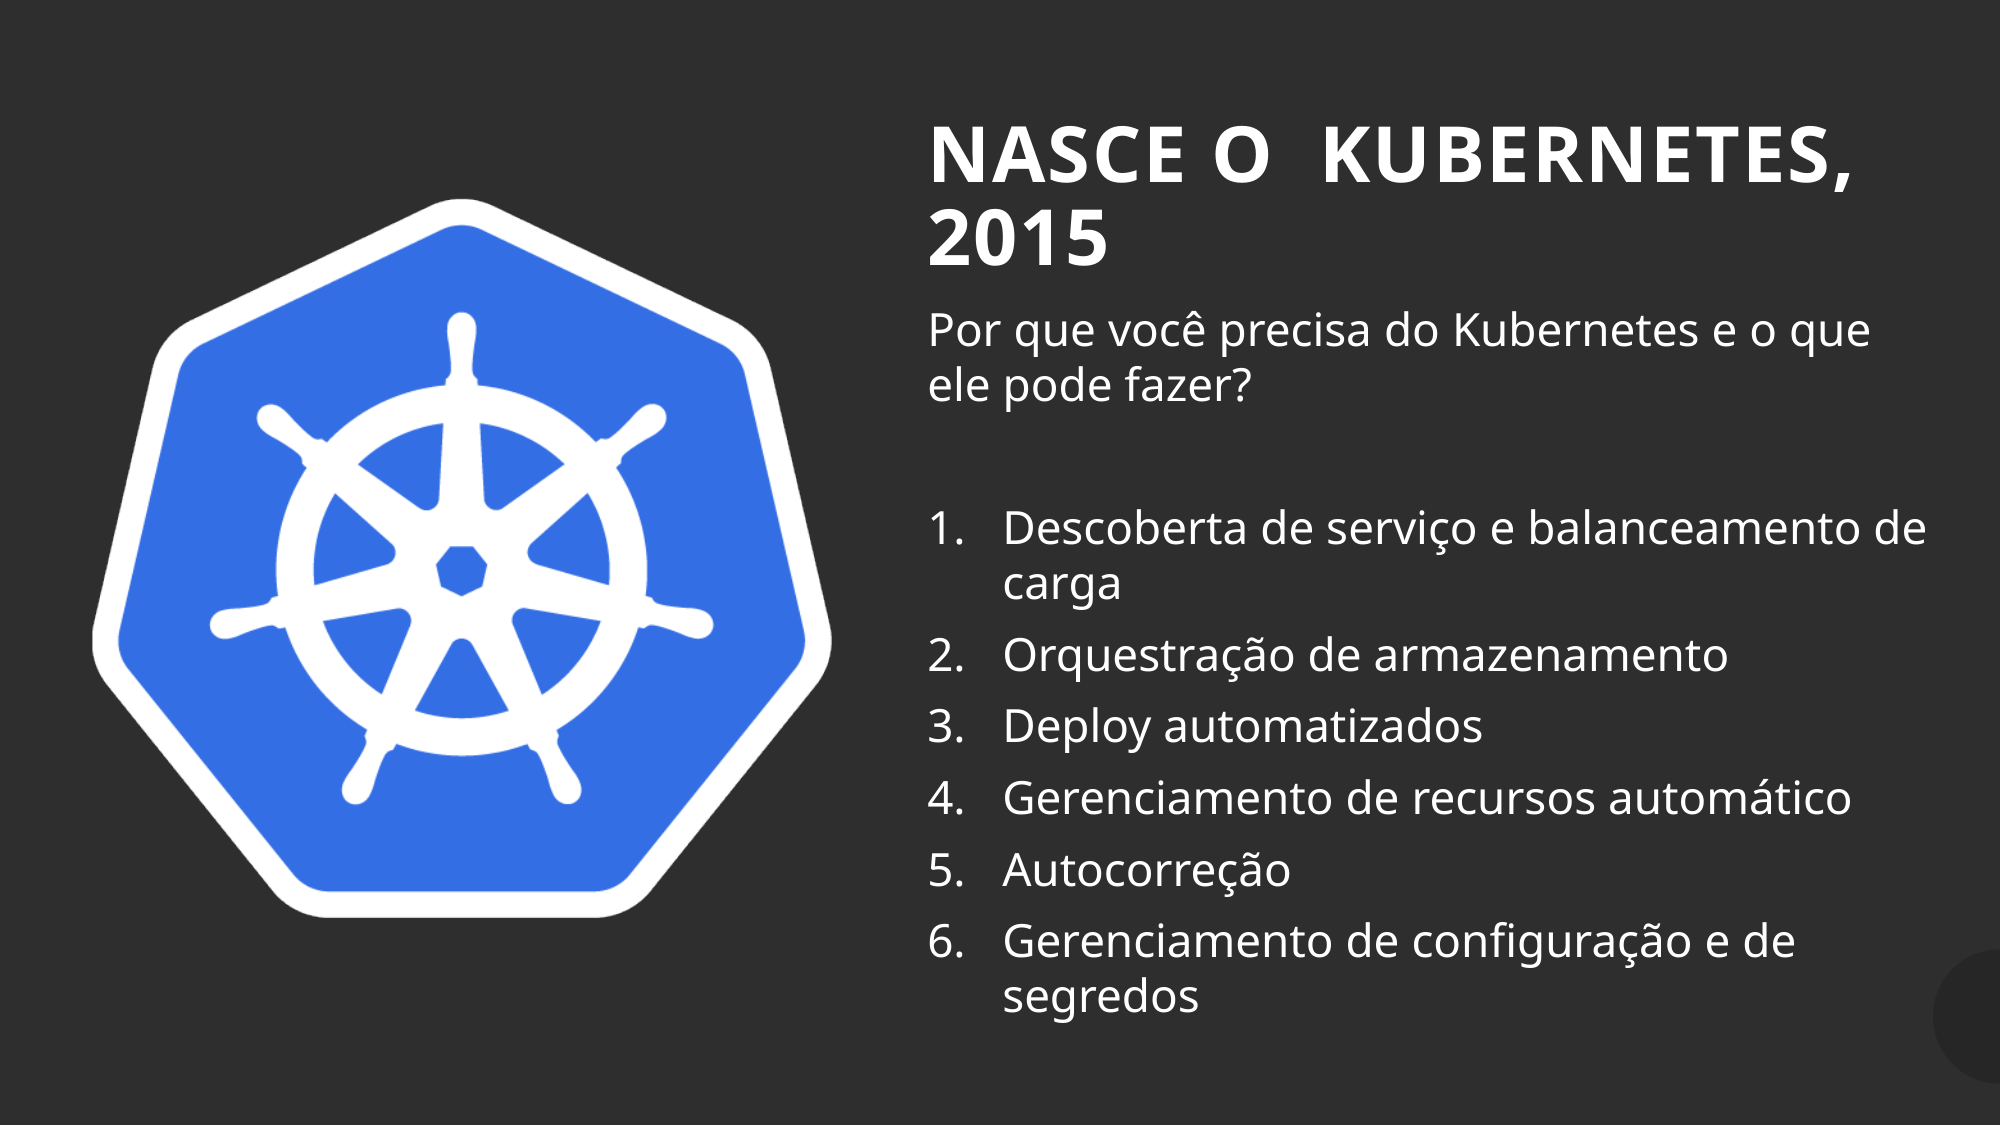

# NASCE O KUBERNETES, 2015
Por que você precisa do Kubernetes e o que ele pode fazer?
Descoberta de serviço e balanceamento de carga
Orquestração de armazenamento
Deploy automatizados
Gerenciamento de recursos automático
Autocorreção
Gerenciamento de configuração e de segredos